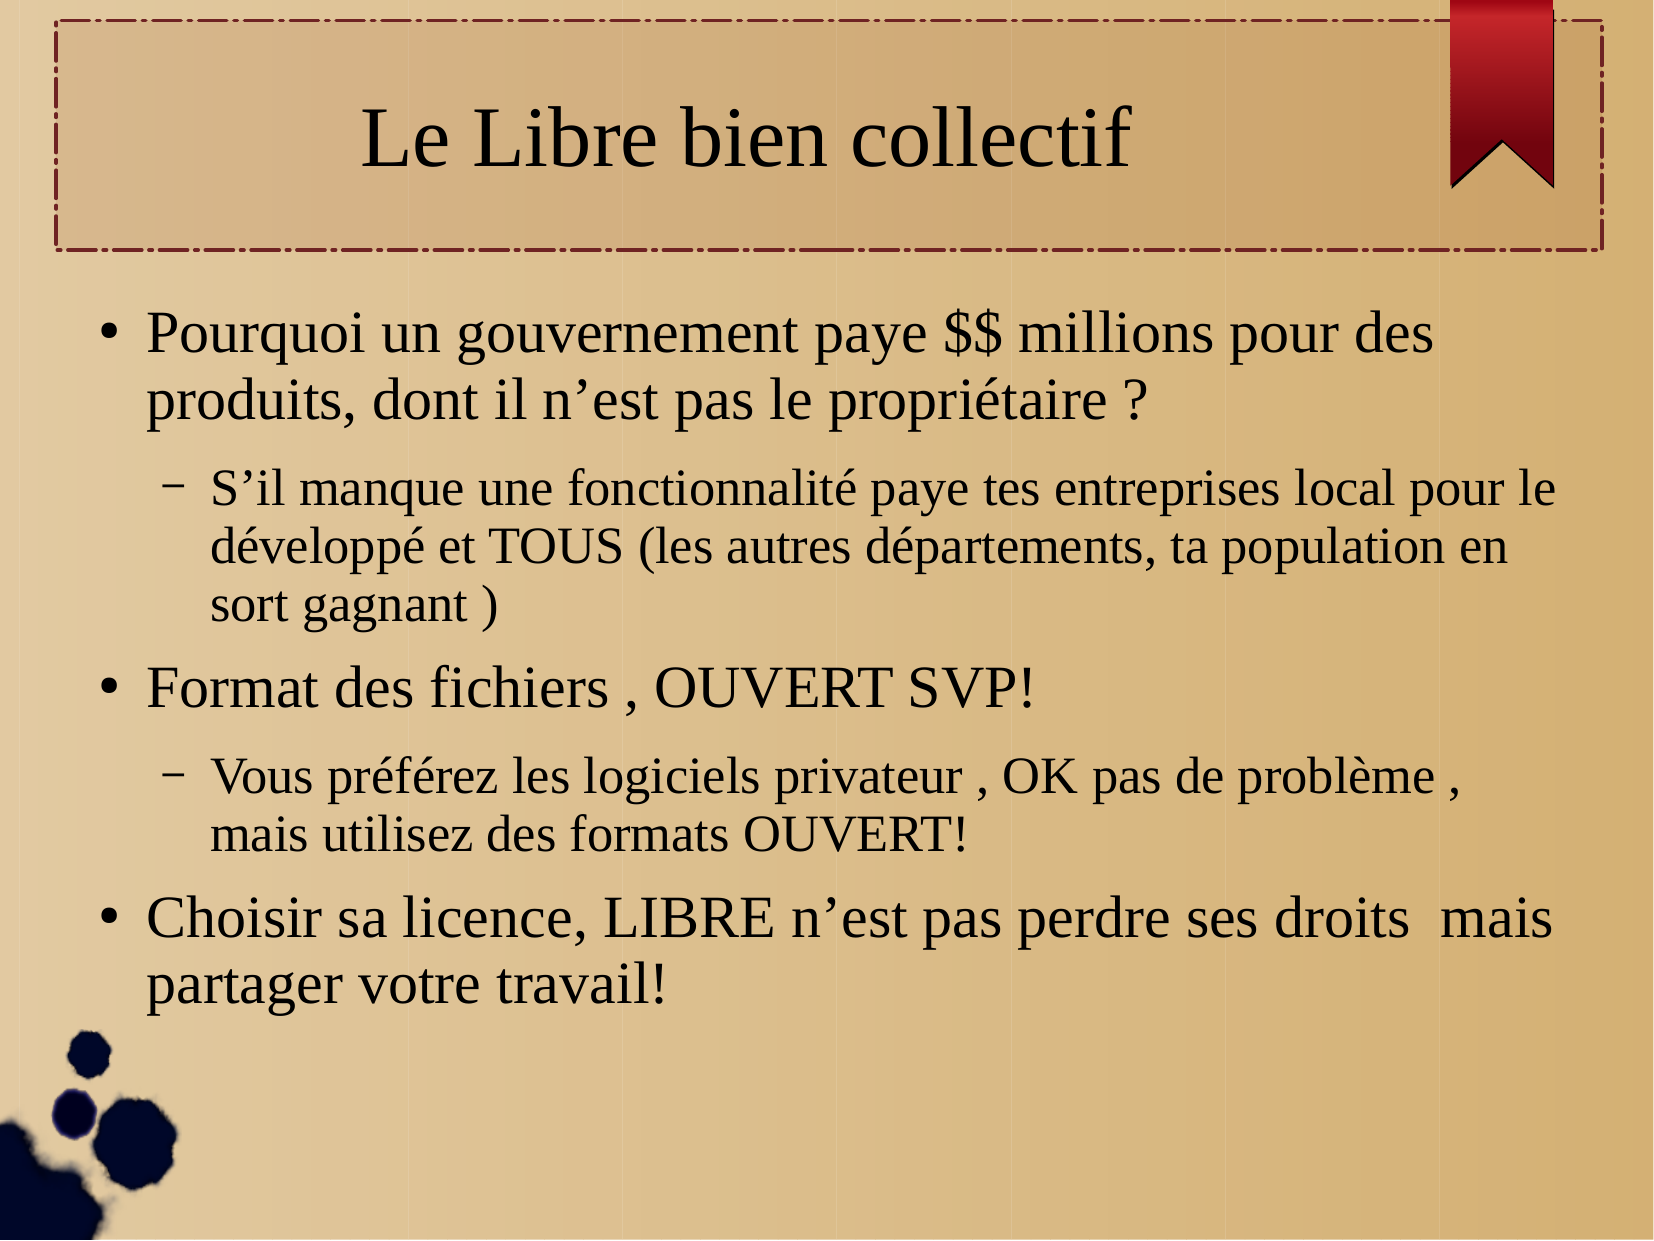

# Le Libre bien collectif
Pourquoi un gouvernement paye $$ millions pour des produits, dont il n’est pas le propriétaire ?
S’il manque une fonctionnalité paye tes entreprises local pour le développé et TOUS (les autres départements, ta population en sort gagnant )
Format des fichiers , OUVERT SVP!
Vous préférez les logiciels privateur , OK pas de problème , mais utilisez des formats OUVERT!
Choisir sa licence, LIBRE n’est pas perdre ses droits mais partager votre travail!